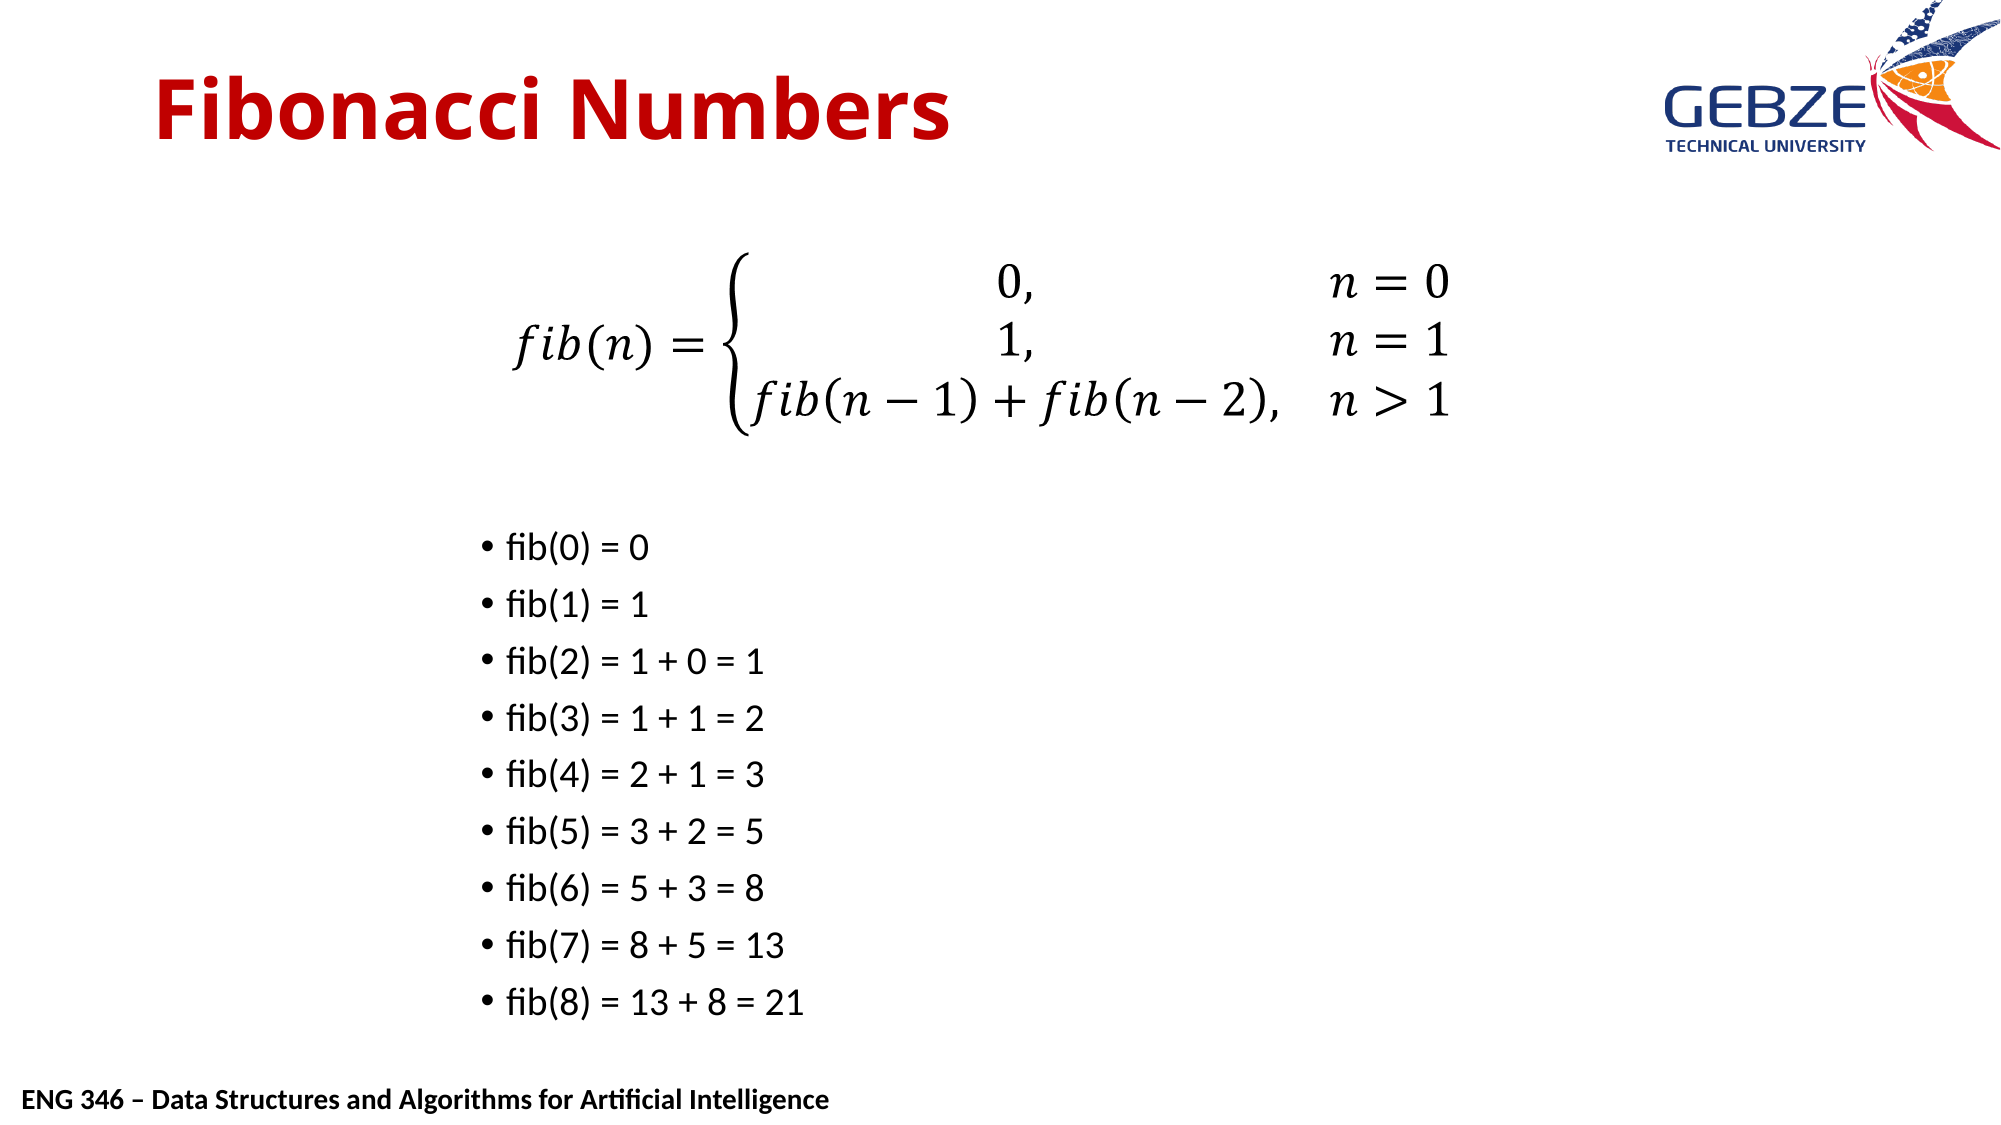

# Fibonacci Numbers
fib(0) = 0
fib(1) = 1
fib(2) = 1 + 0 = 1
fib(3) = 1 + 1 = 2
fib(4) = 2 + 1 = 3
fib(5) = 3 + 2 = 5
fib(6) = 5 + 3 = 8
fib(7) = 8 + 5 = 13
fib(8) = 13 + 8 = 21